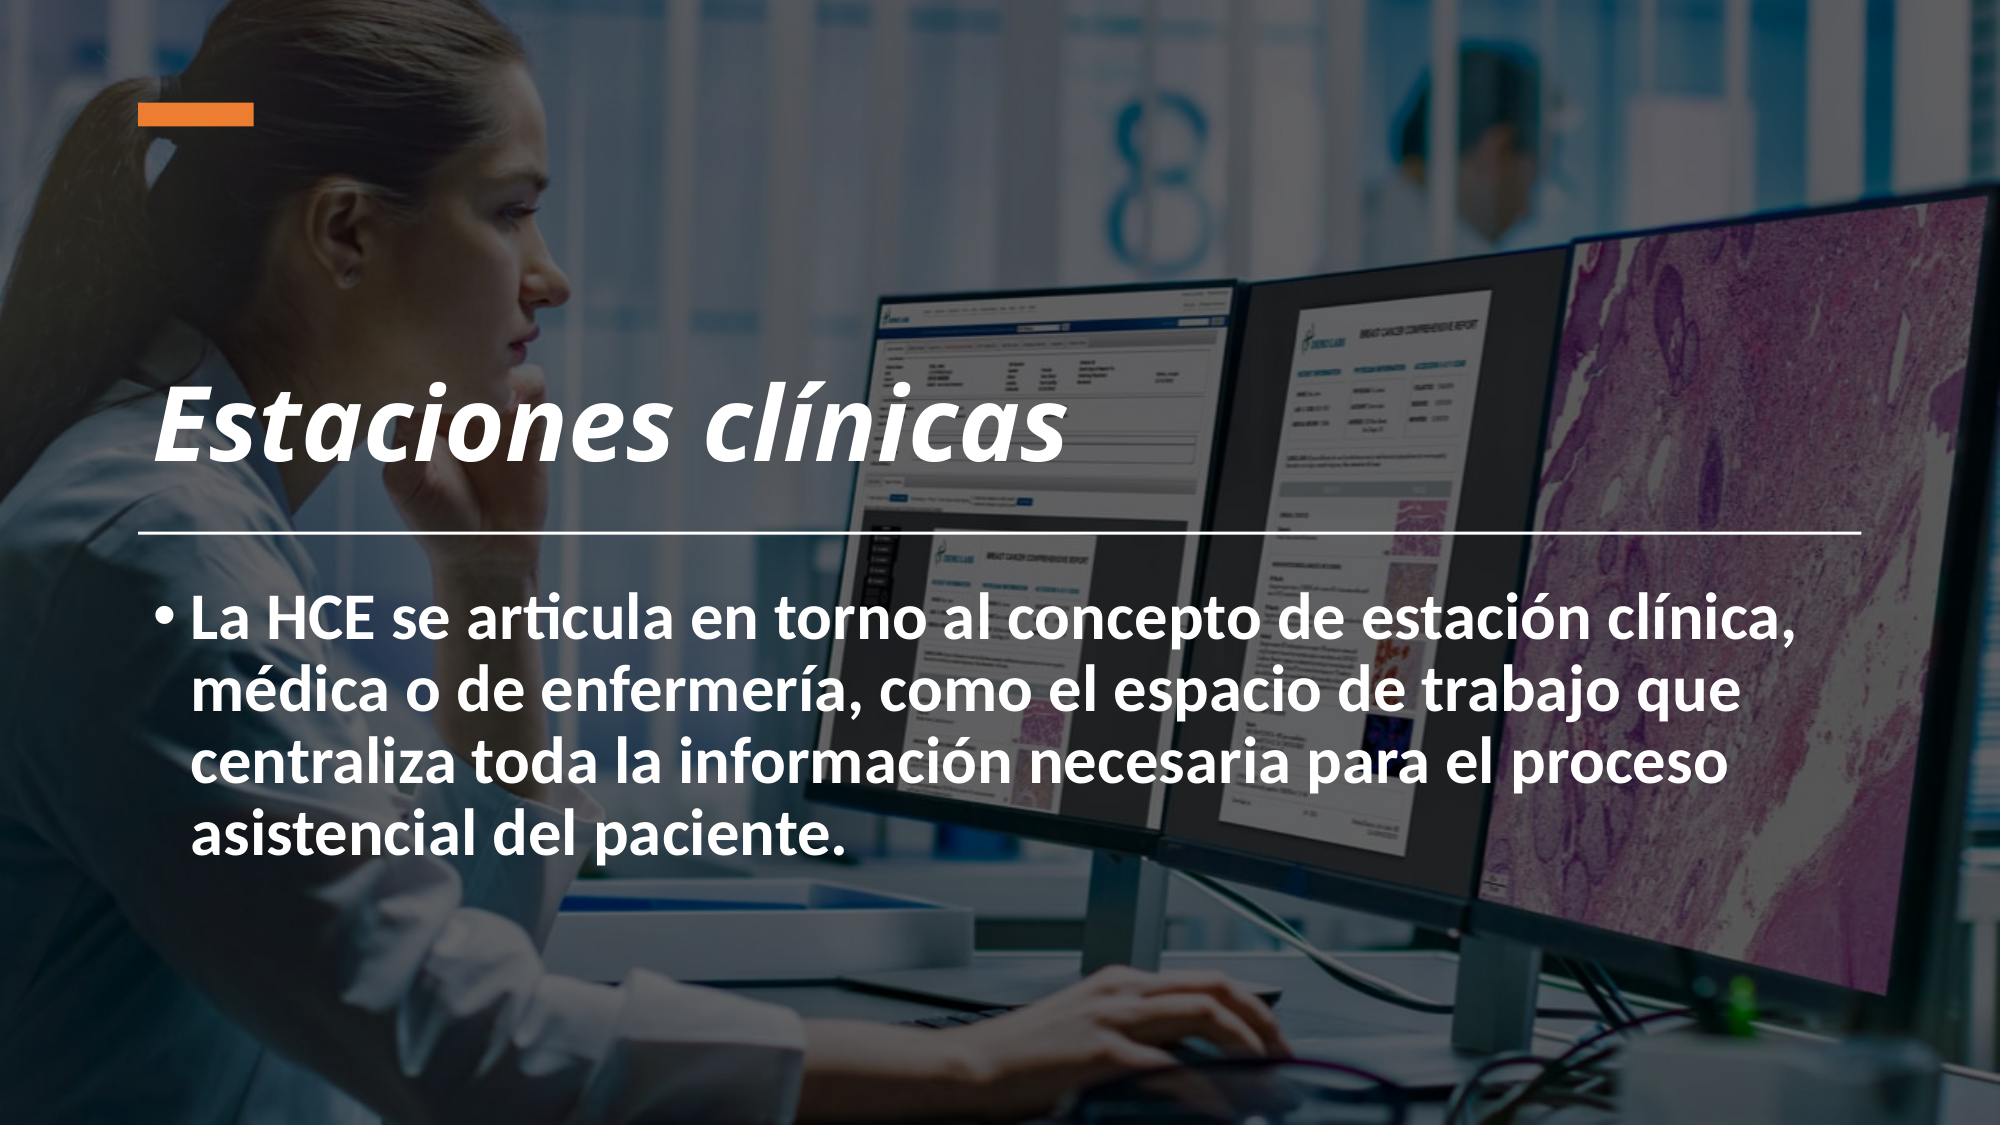

# Estaciones clínicas
La HCE se articula en torno al concepto de estación clínica, médica o de enfermería, como el espacio de trabajo que centraliza toda la información necesaria para el proceso asistencial del paciente.